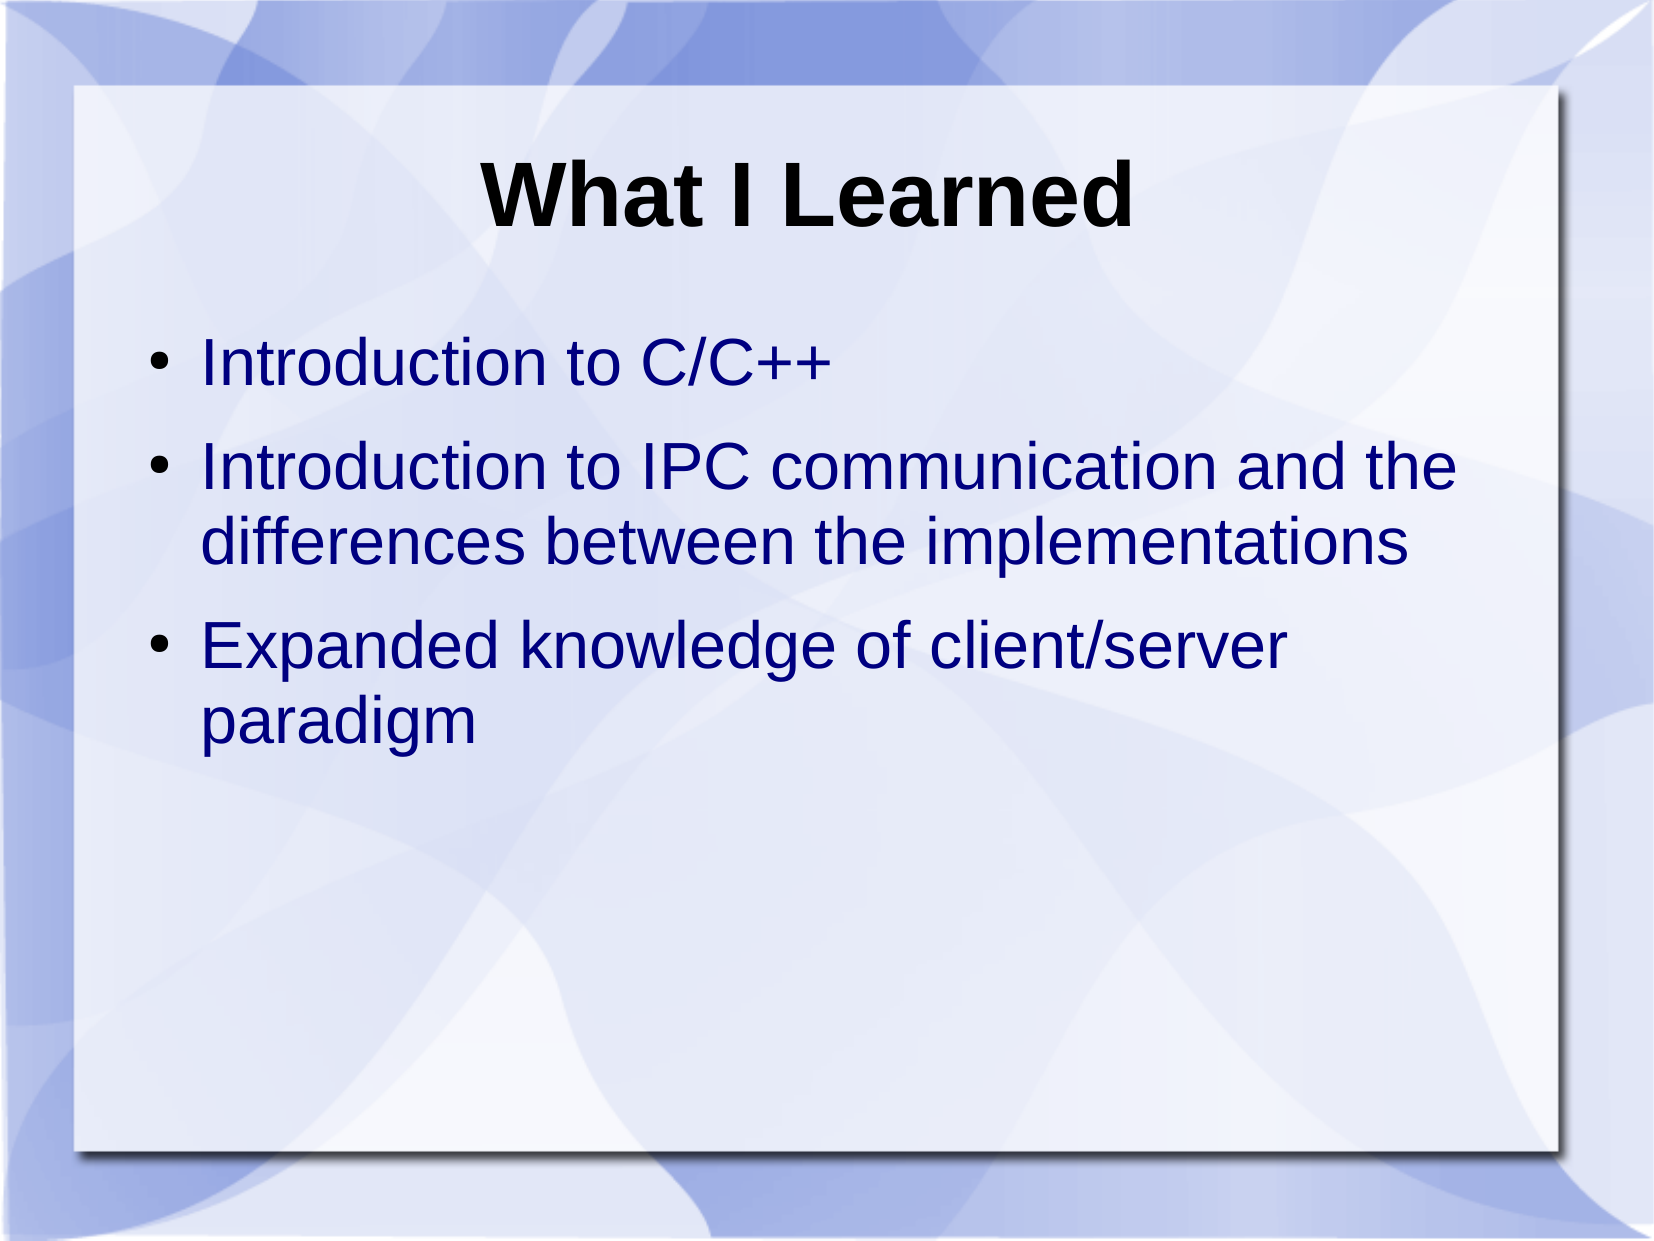

# What I Learned
Introduction to C/C++
Introduction to IPC communication and the differences between the implementations
Expanded knowledge of client/server paradigm